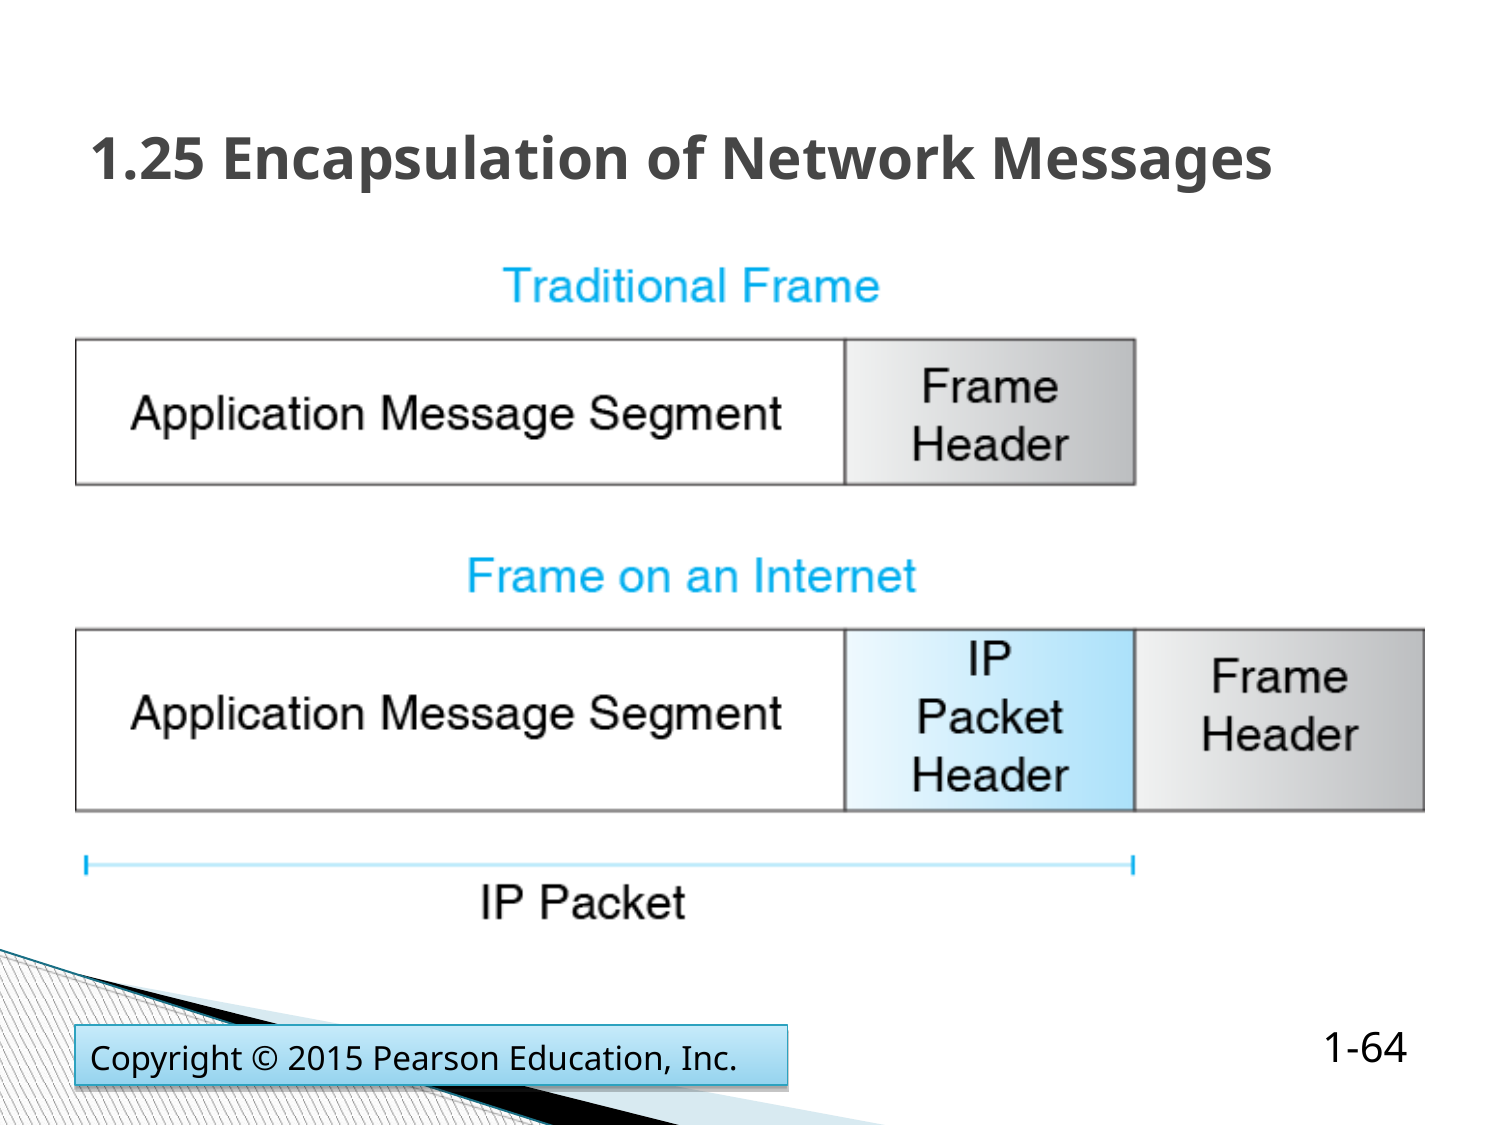

# 1.25 Encapsulation of Network Messages
Copyright © 2015 Pearson Education, Inc.